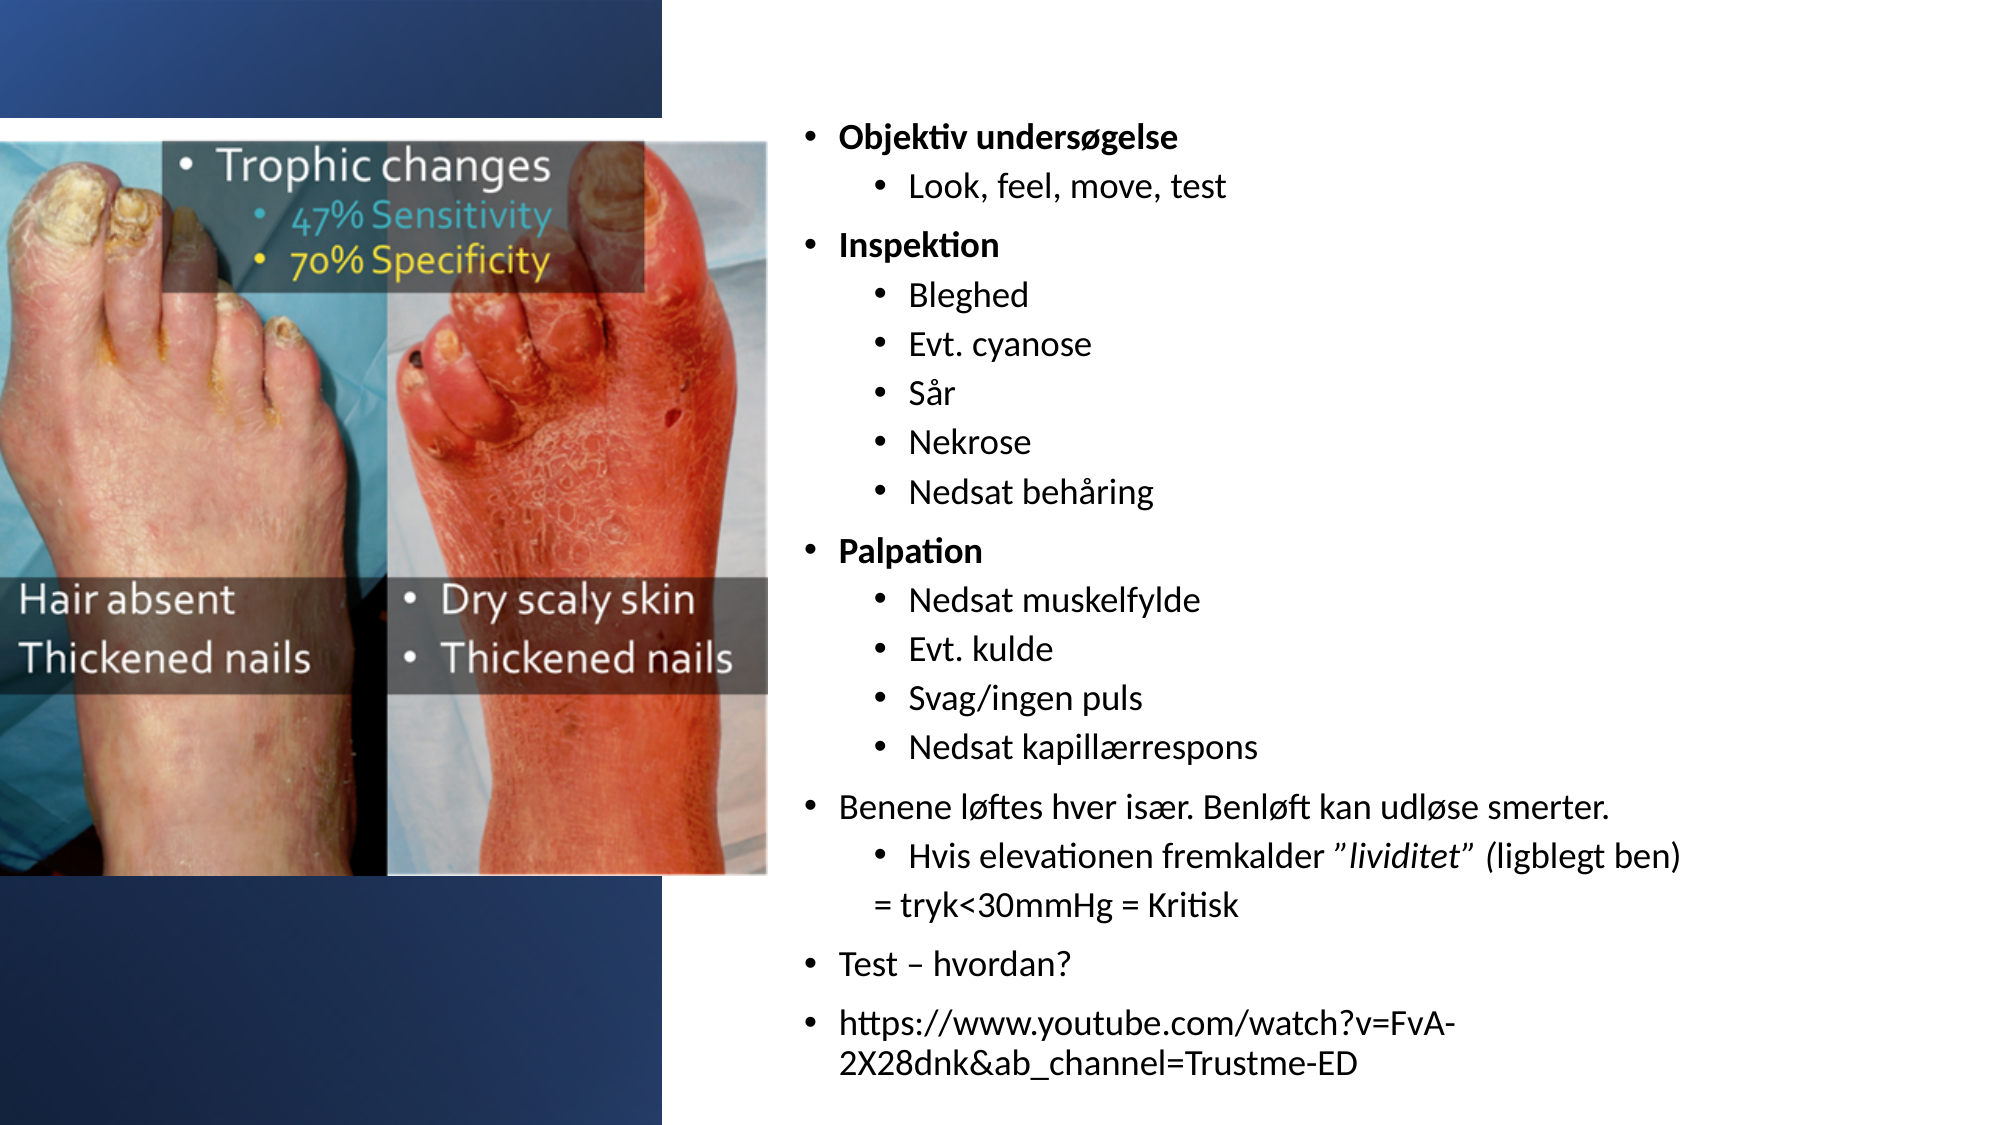

# Perifær arteriesygdom i underekstremiteter (Kronisk iskæmi)
Objektiv undersøgelse
Look, feel, move, test
Inspektion
Bleghed
Evt. cyanose
Sår
Nekrose
Nedsat behåring
Palpation
Nedsat muskelfylde
Evt. kulde
Svag/ingen puls
Nedsat kapillærrespons
Benene løftes hver især. Benløft kan udløse smerter.
Hvis elevationen fremkalder ”lividitet” (ligblegt ben)
= tryk<30mmHg = Kritisk
Test – hvordan?
https://www.youtube.com/watch?v=FvA-2X28dnk&ab_channel=Trustme-ED